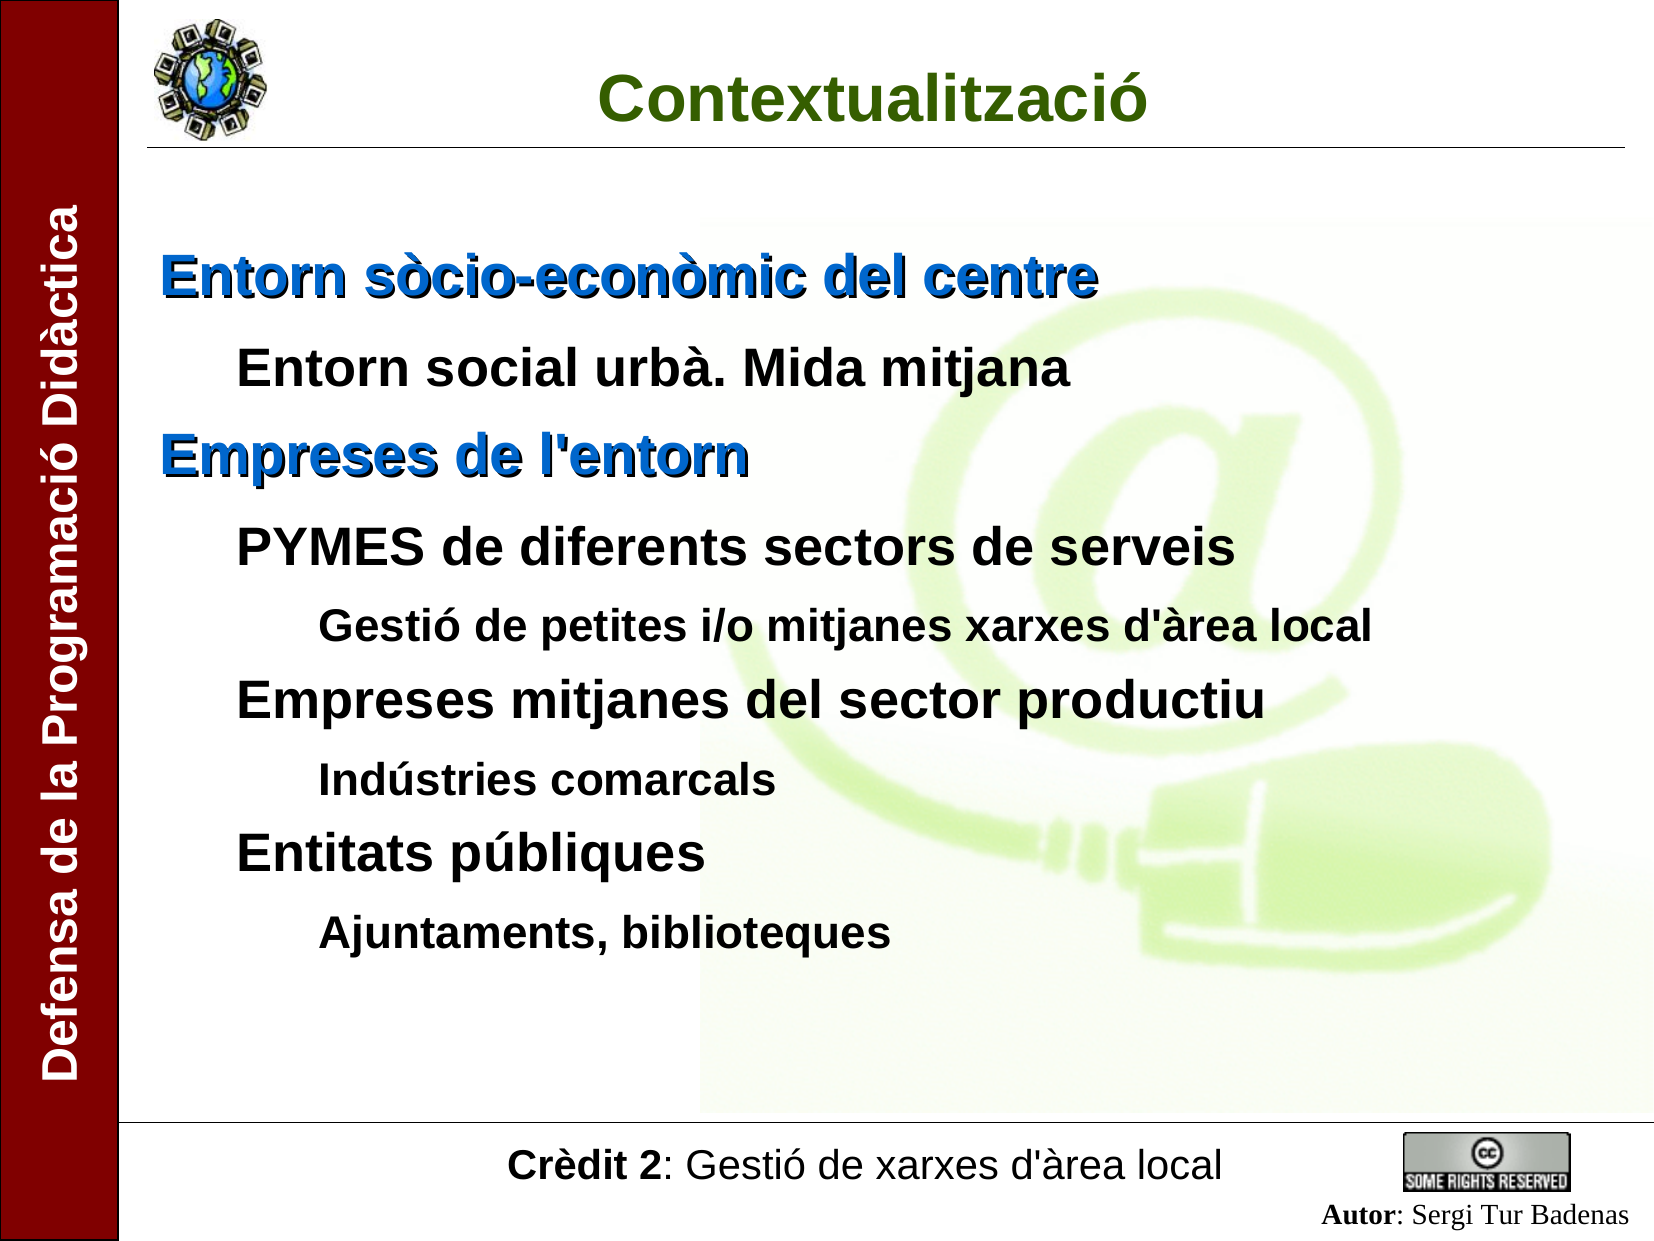

# Contextualització
Entorn sòcio-econòmic del centre
Entorn social urbà. Mida mitjana
Empreses de l'entorn
PYMES de diferents sectors de serveis
Gestió de petites i/o mitjanes xarxes d'àrea local
Empreses mitjanes del sector productiu
Indústries comarcals
Entitats públiques
Ajuntaments, biblioteques